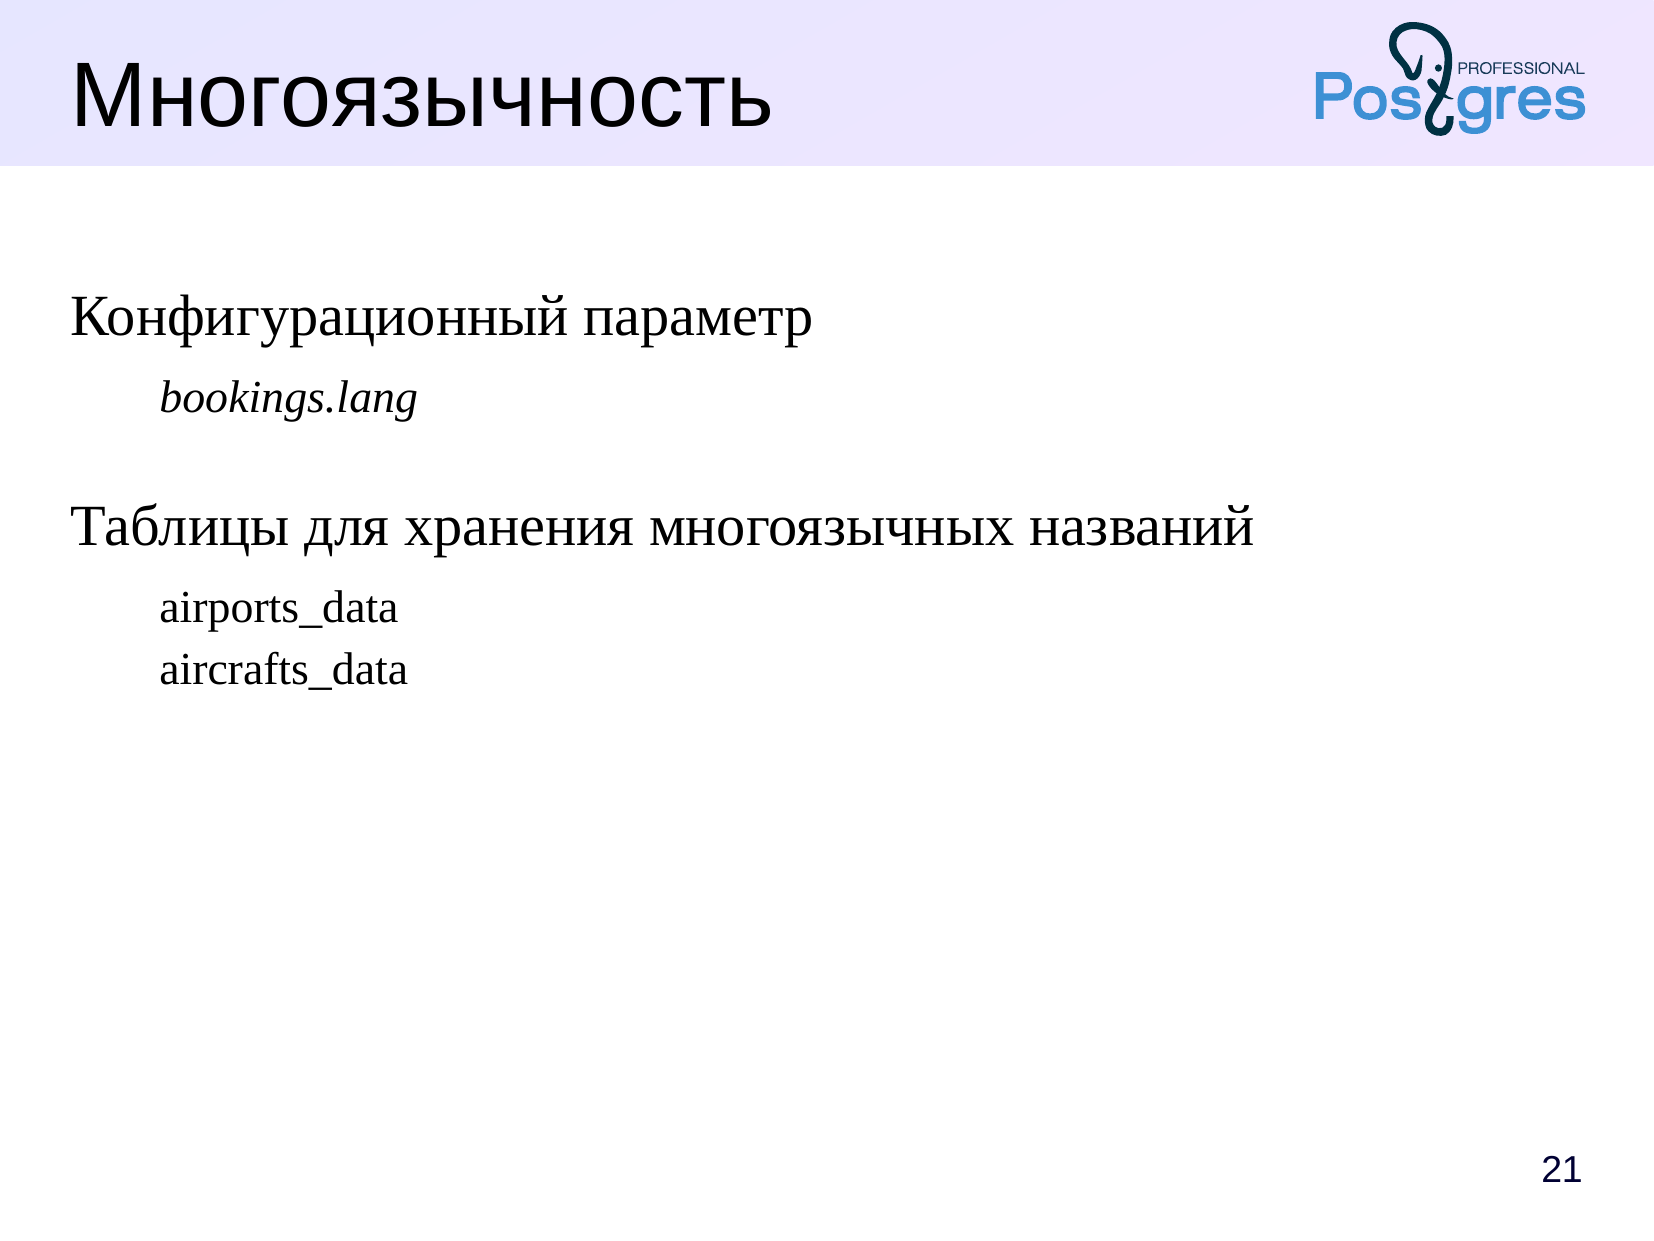

# Многоязычность
Конфигурационный параметр
bookings.lang
Таблицы для хранения многоязычных названий
airports_data
aircrafts_data